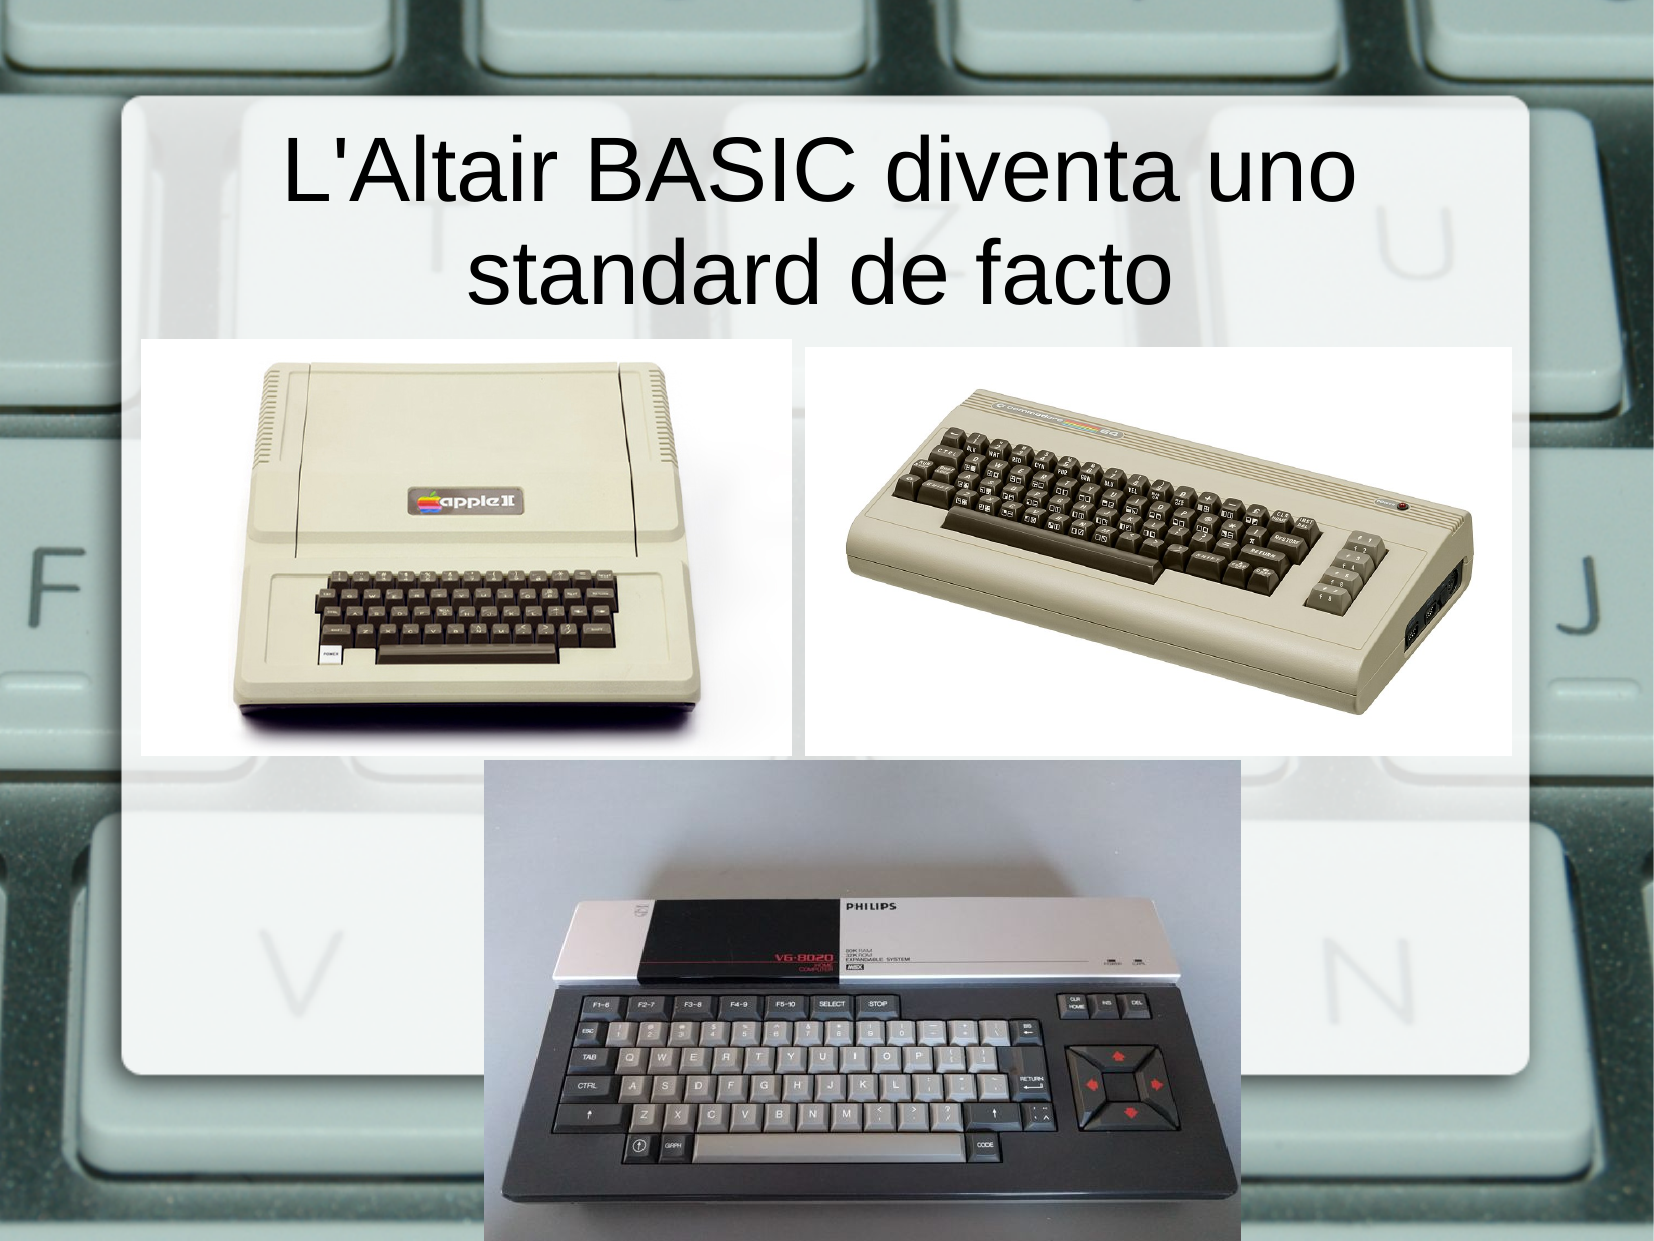

# L'Altair BASIC diventa uno standard de facto